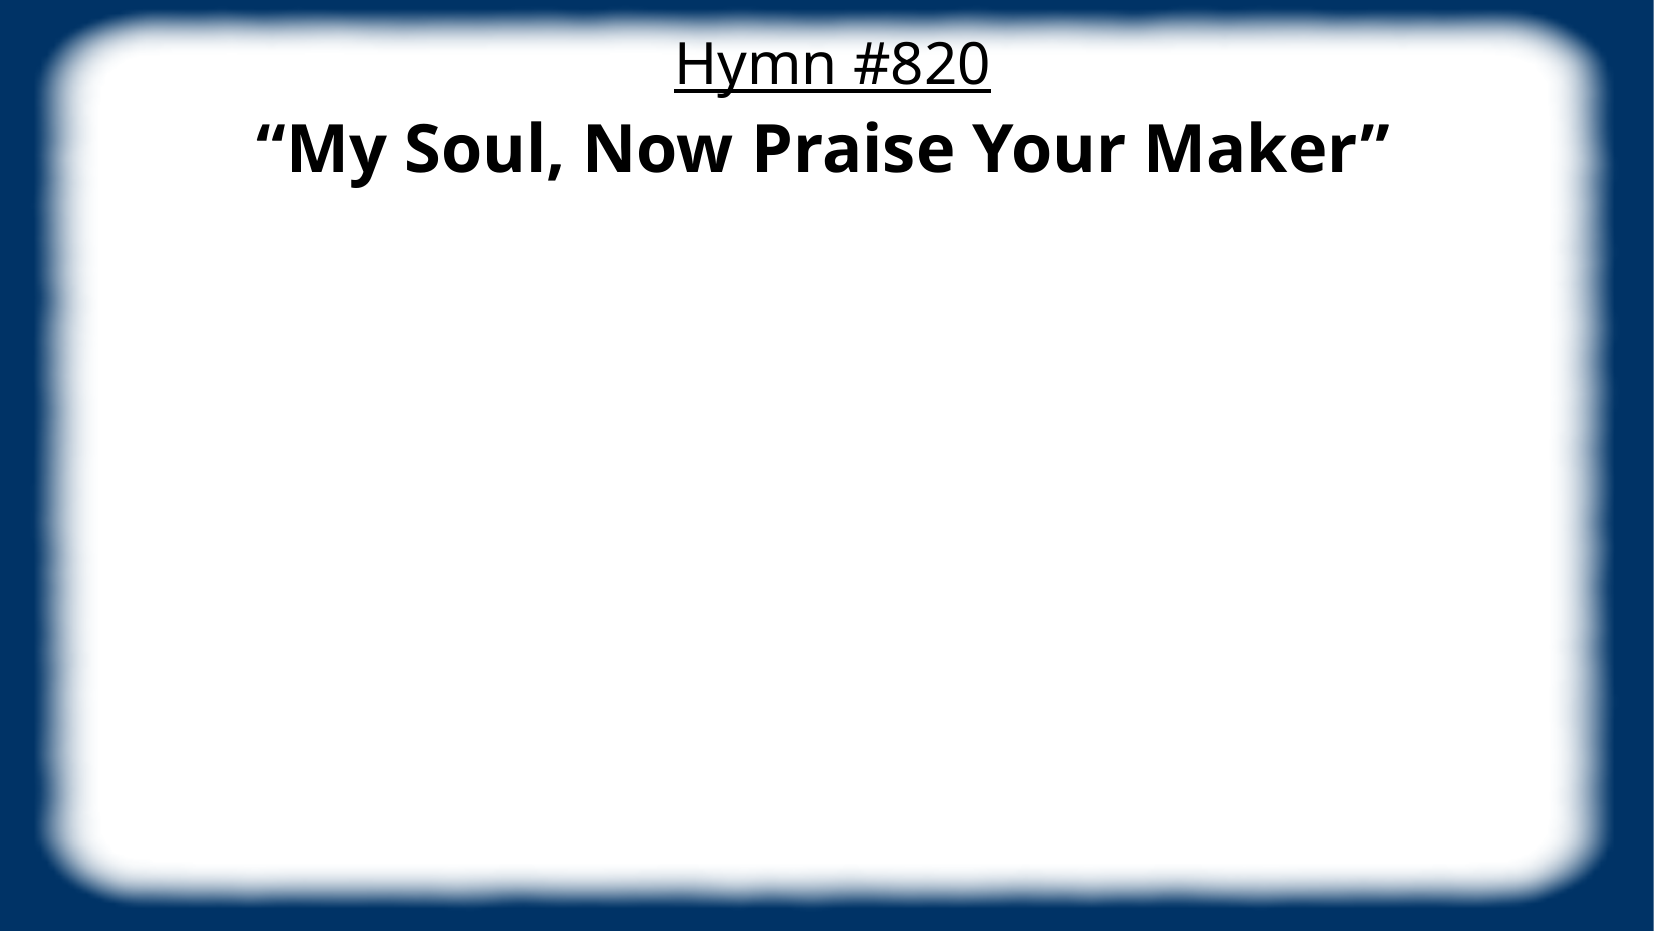

Hymn #820
“My Soul, Now Praise Your Maker”